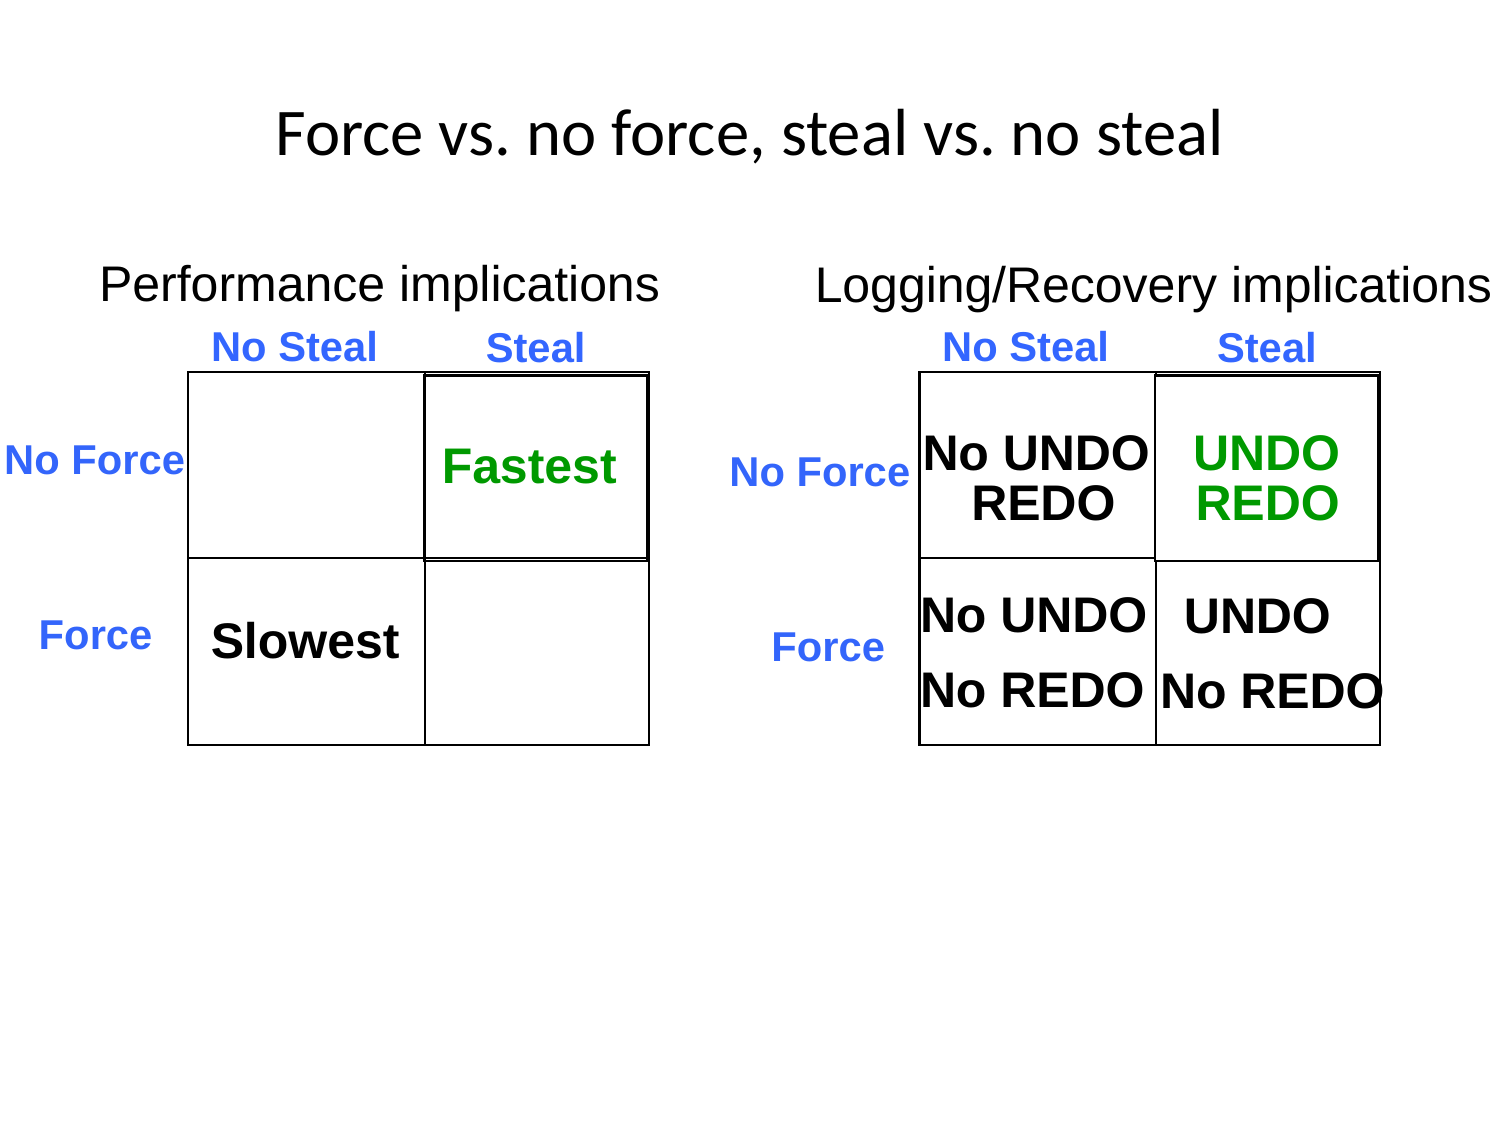

# Force vs. no force, steal vs. no steal
Performance implications
Logging/Recovery implications
No Steal
No Steal
Steal
Steal
No UNDO
REDO
 UNDO
REDO
No Force
Fastest
No Force
No UNDO
No REDO
 UNDO
No REDO
Force
Slowest
Force